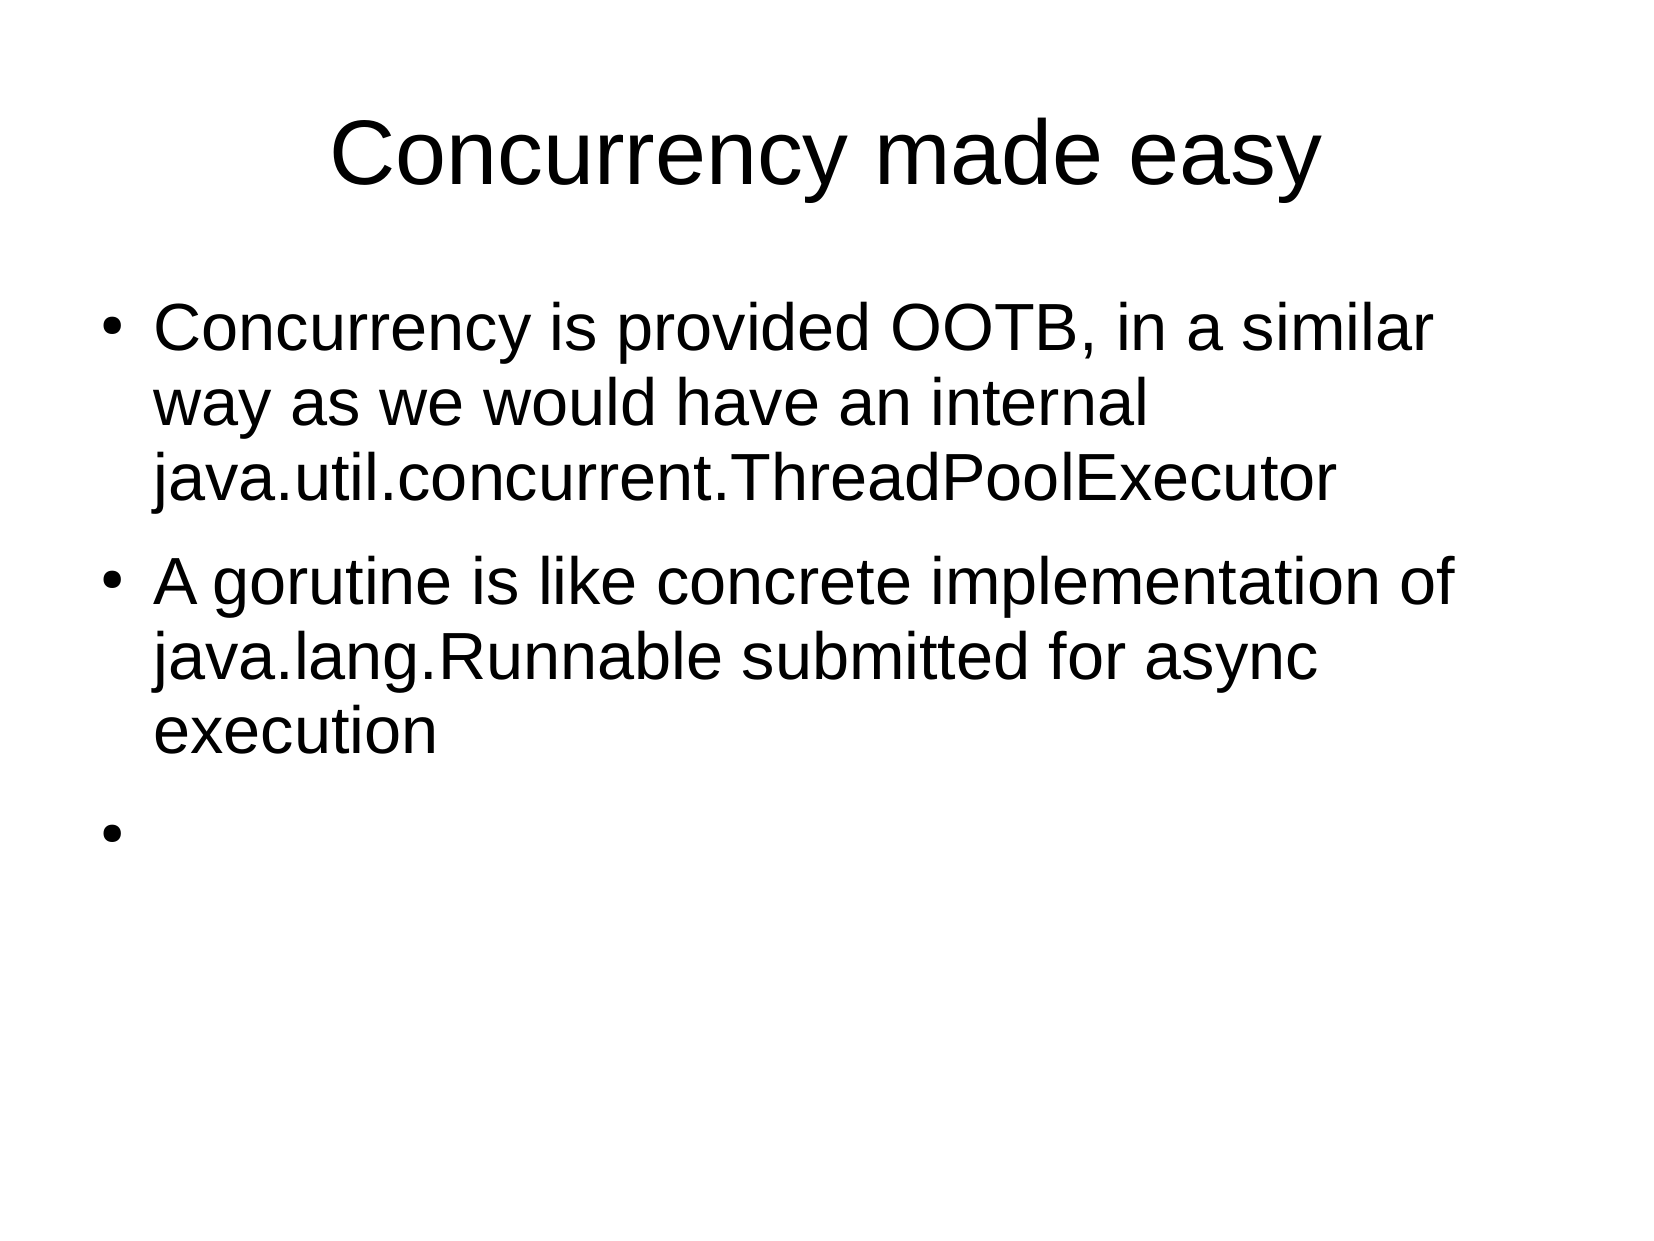

# Concurrency made easy
Concurrency is provided OOTB, in a similar way as we would have an internal java.util.concurrent.ThreadPoolExecutor
A gorutine is like concrete implementation of java.lang.Runnable submitted for async execution